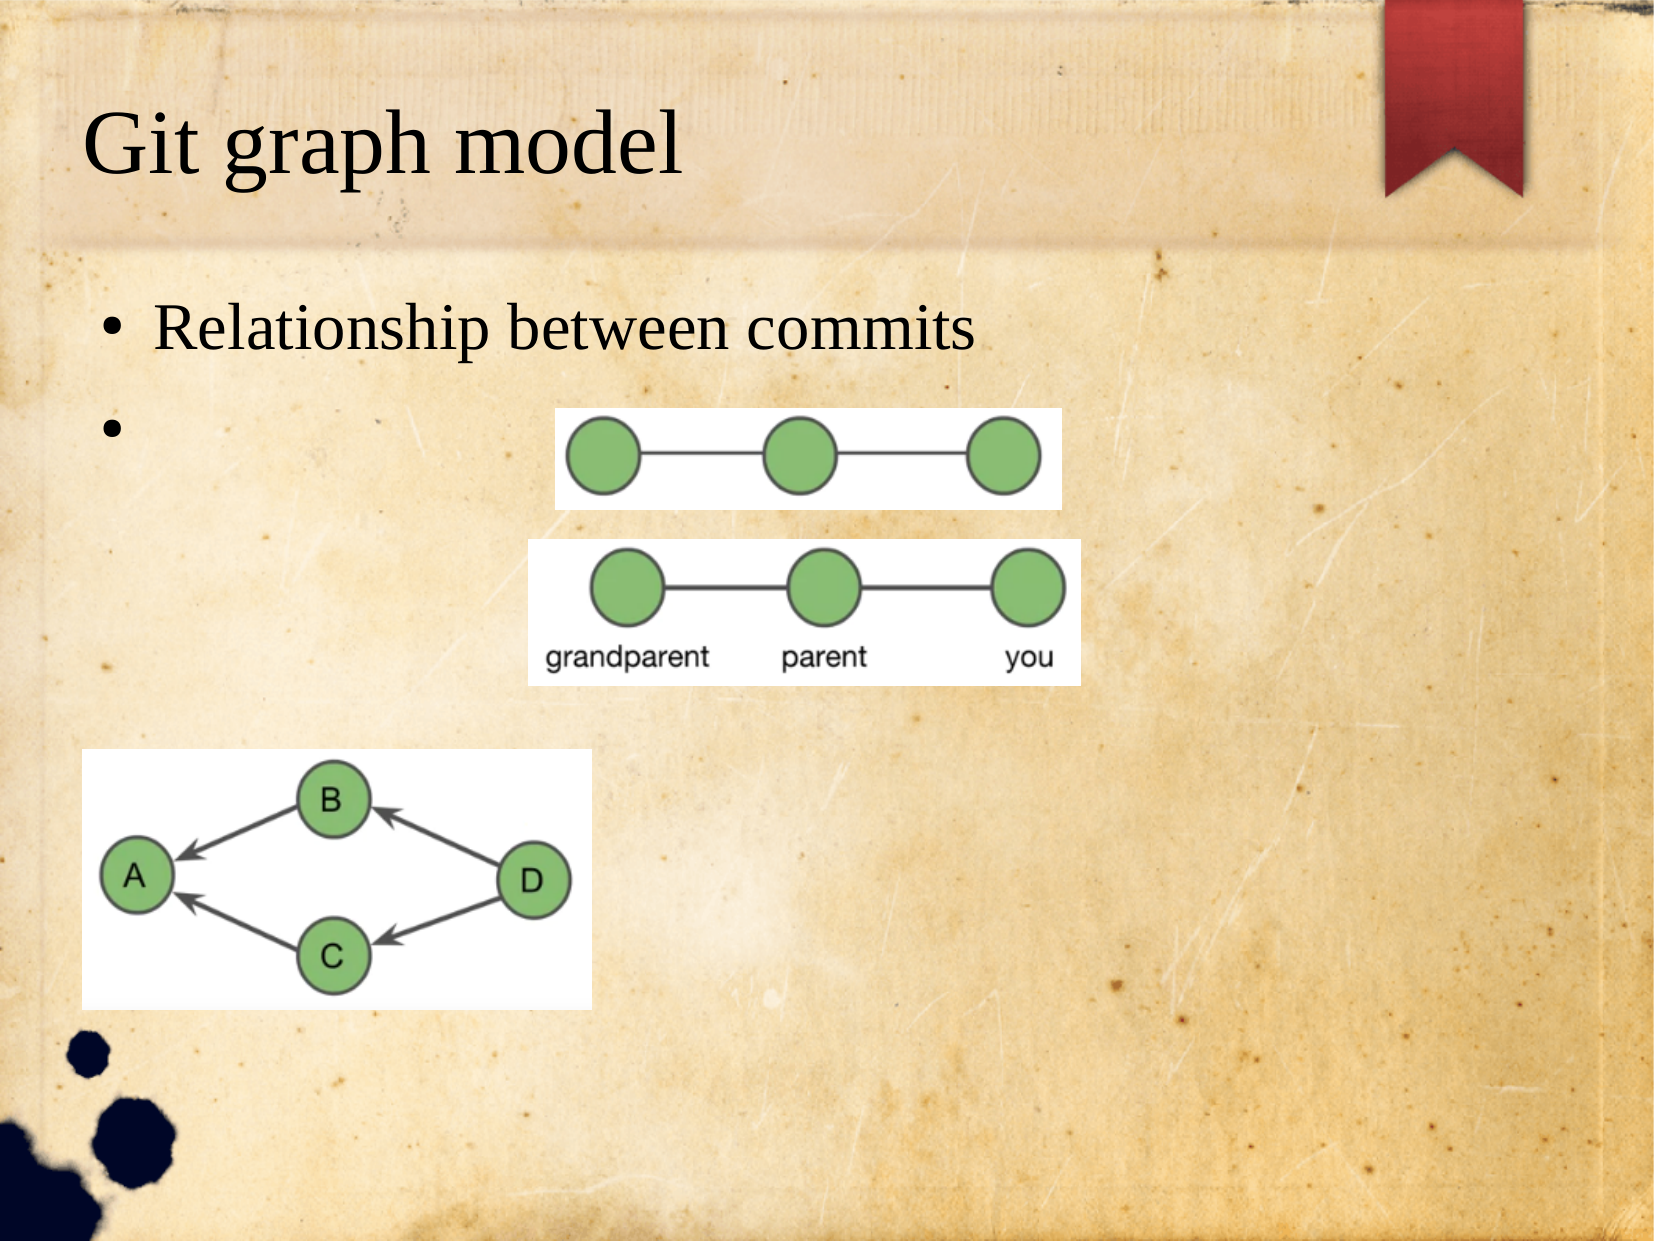

# Git graph model
Relationship between commits